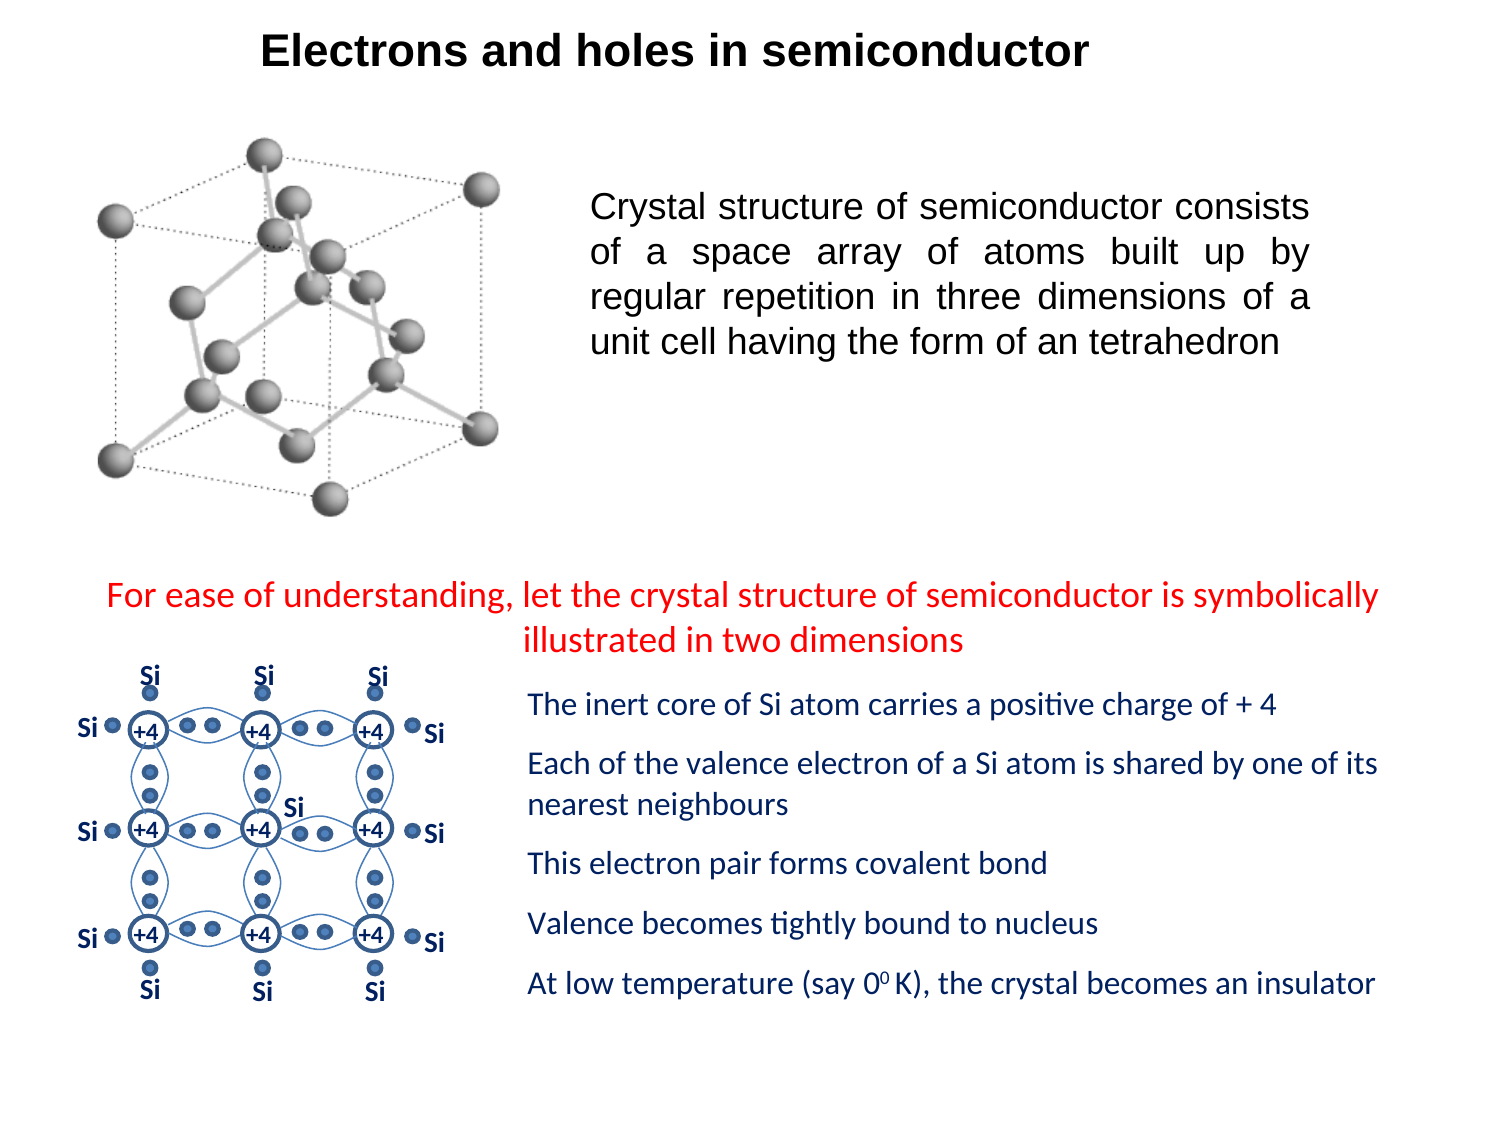

Electrons and holes in semiconductor
Crystal structure of semiconductor consists of a space array of atoms built up by regular repetition in three dimensions of a unit cell having the form of an tetrahedron
For ease of understanding, let the crystal structure of semiconductor is symbolically illustrated in two dimensions
Si
Si
Si
The inert core of Si atom carries a positive charge of + 4
Each of the valence electron of a Si atom is shared by one of its nearest neighbours
This electron pair forms covalent bond
Valence becomes tightly bound to nucleus
At low temperature (say 00 K), the crystal becomes an insulator
Si
Si
+4
+4
+4
Si
Si
+4
+4
+4
Si
+4
+4
+4
Si
Si
Si
Si
Si